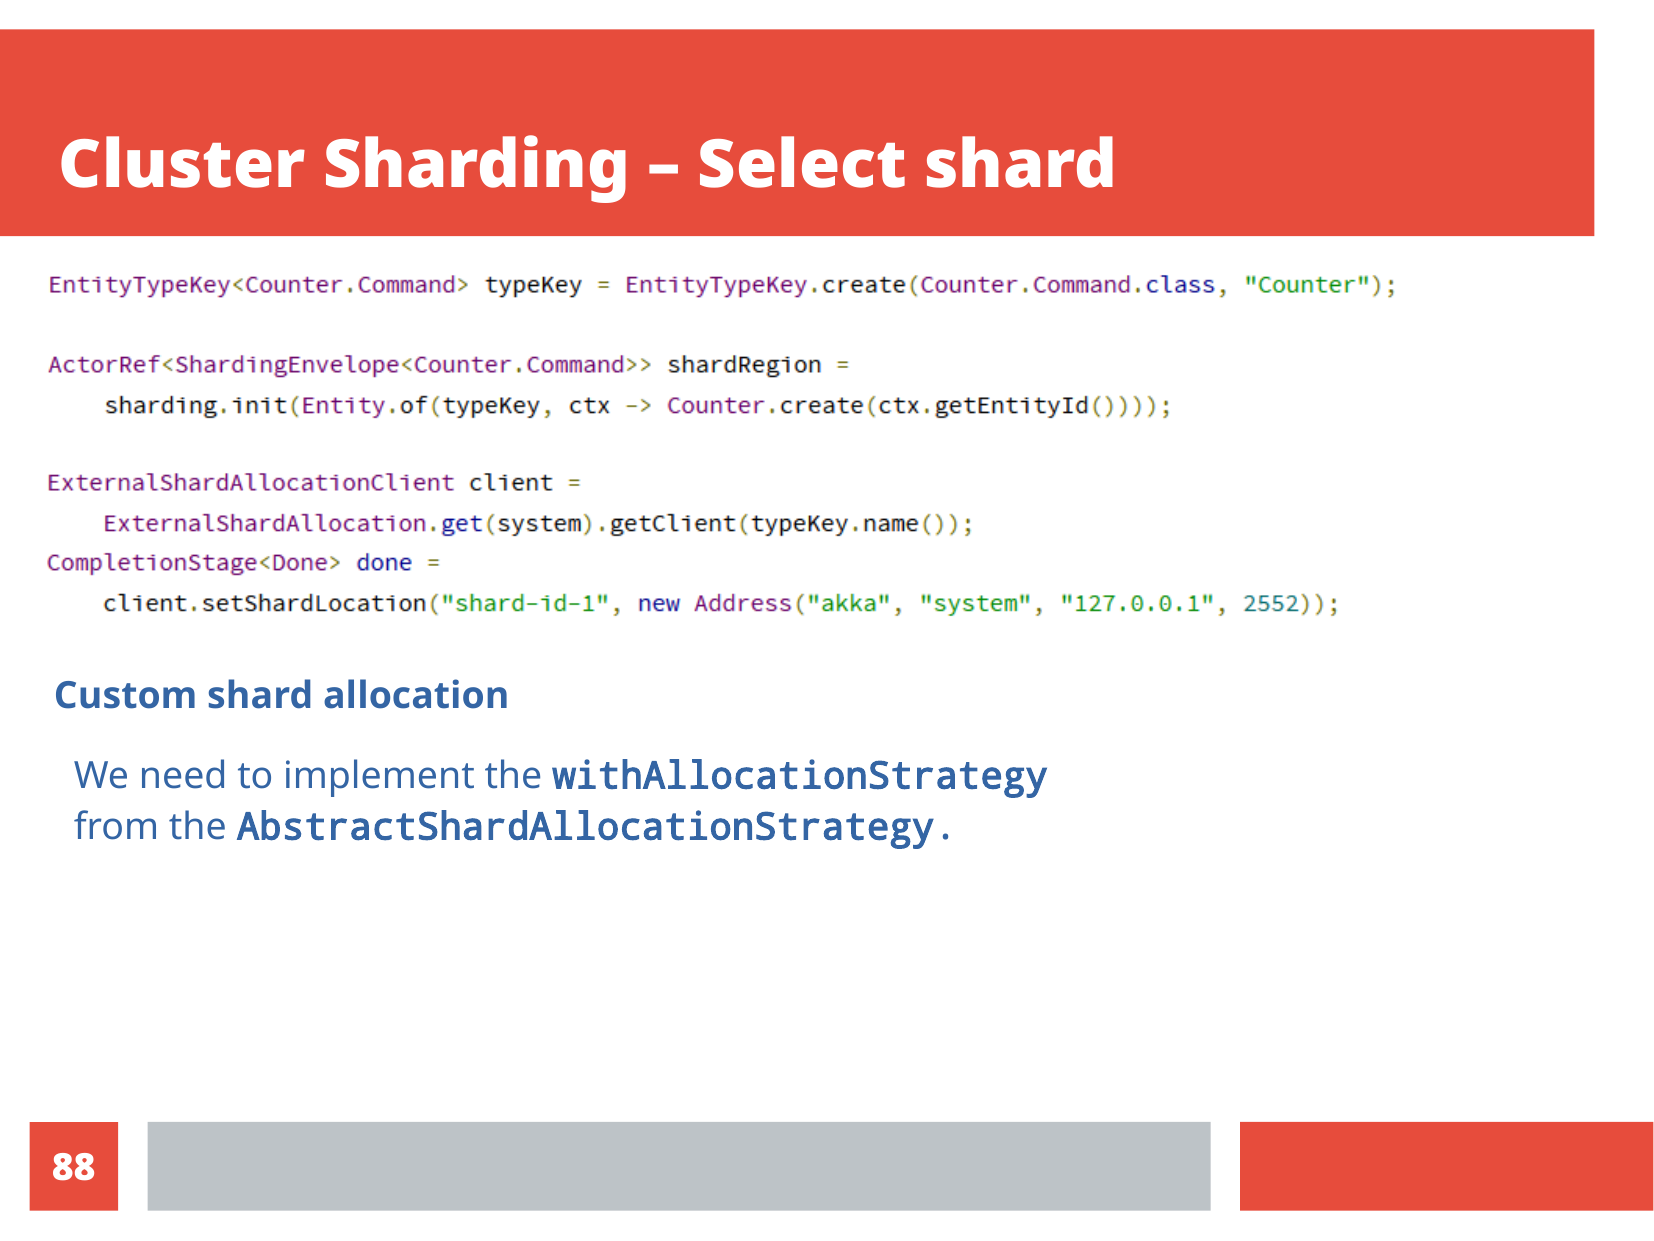

# Cluster Sharding – Select shard
Custom shard allocation
We need to implement the withAllocationStrategy
from the AbstractShardAllocationStrategy.
88